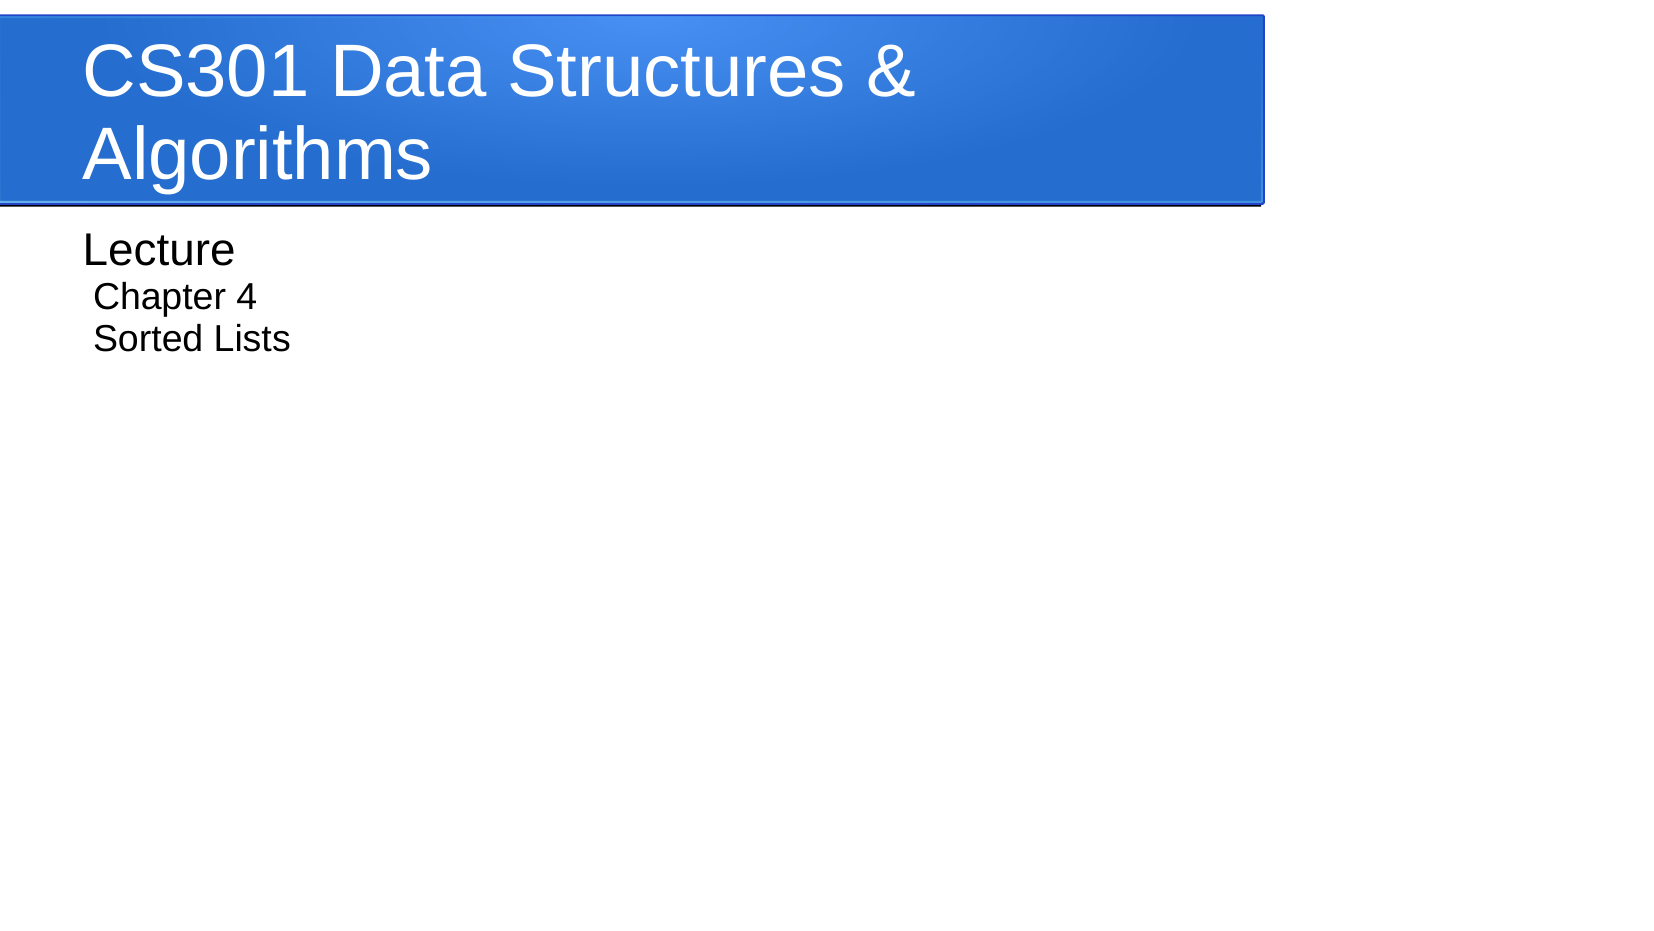

# CS301 Data Structures & Algorithms
Lecture
 Chapter 4
 Sorted Lists